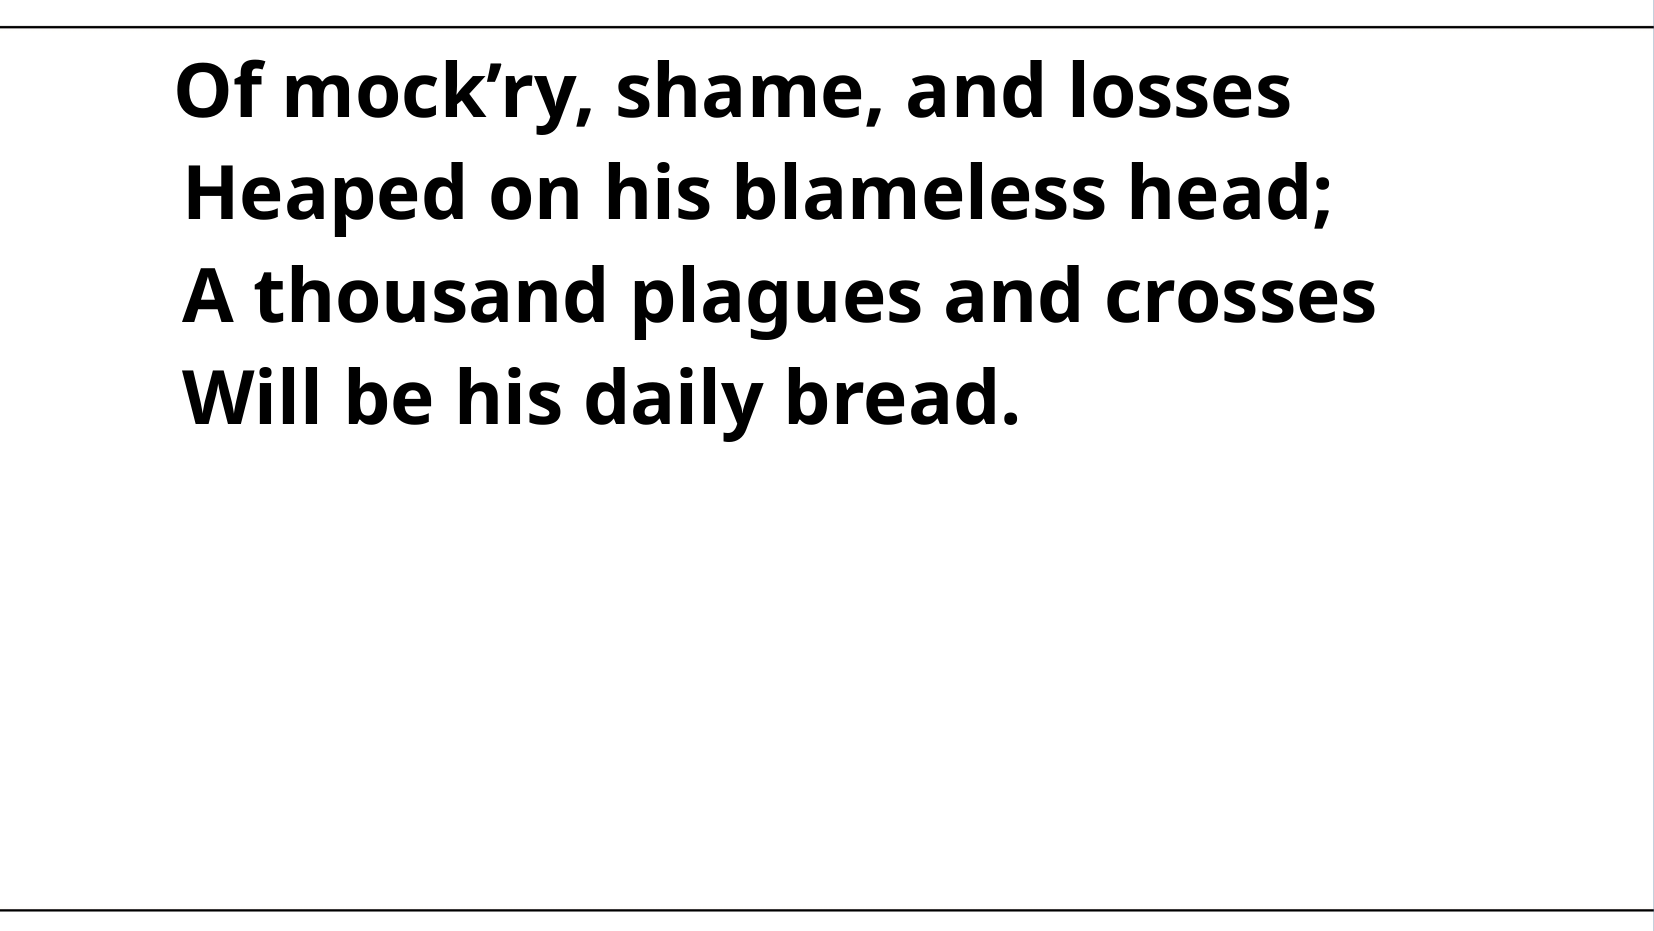

Of mock’ry, shame, and losses
 Heaped on his blameless head;
 A thousand plagues and crosses
 Will be his daily bread.